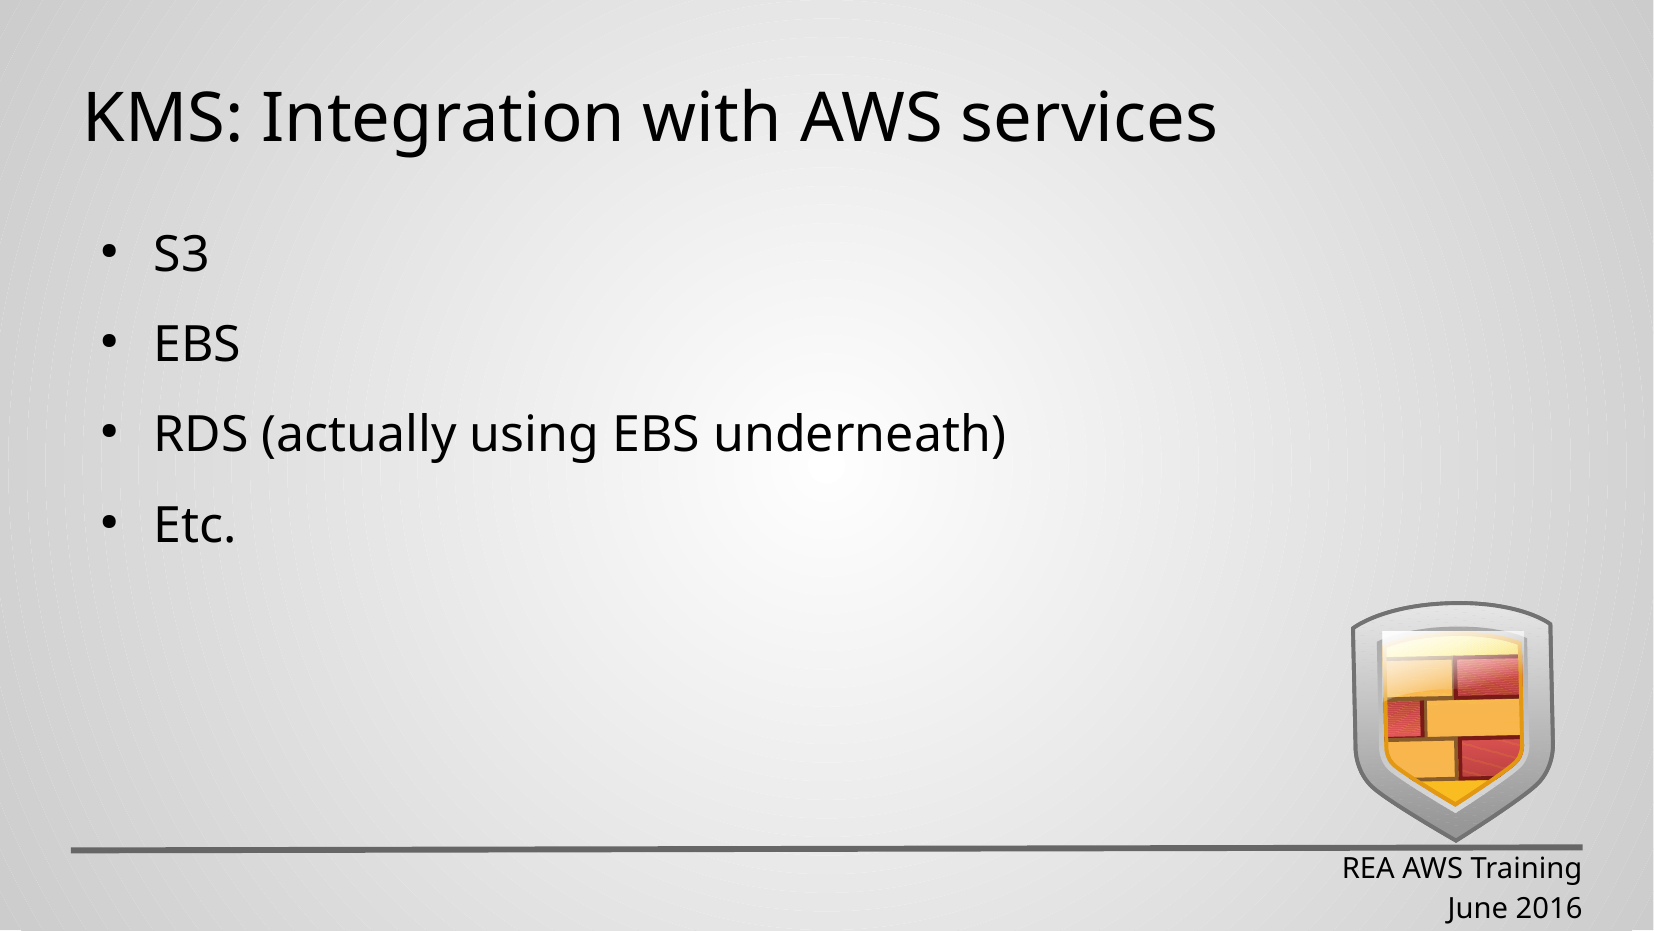

# KMS: Integration with AWS services
S3
EBS
RDS (actually using EBS underneath)
Etc.